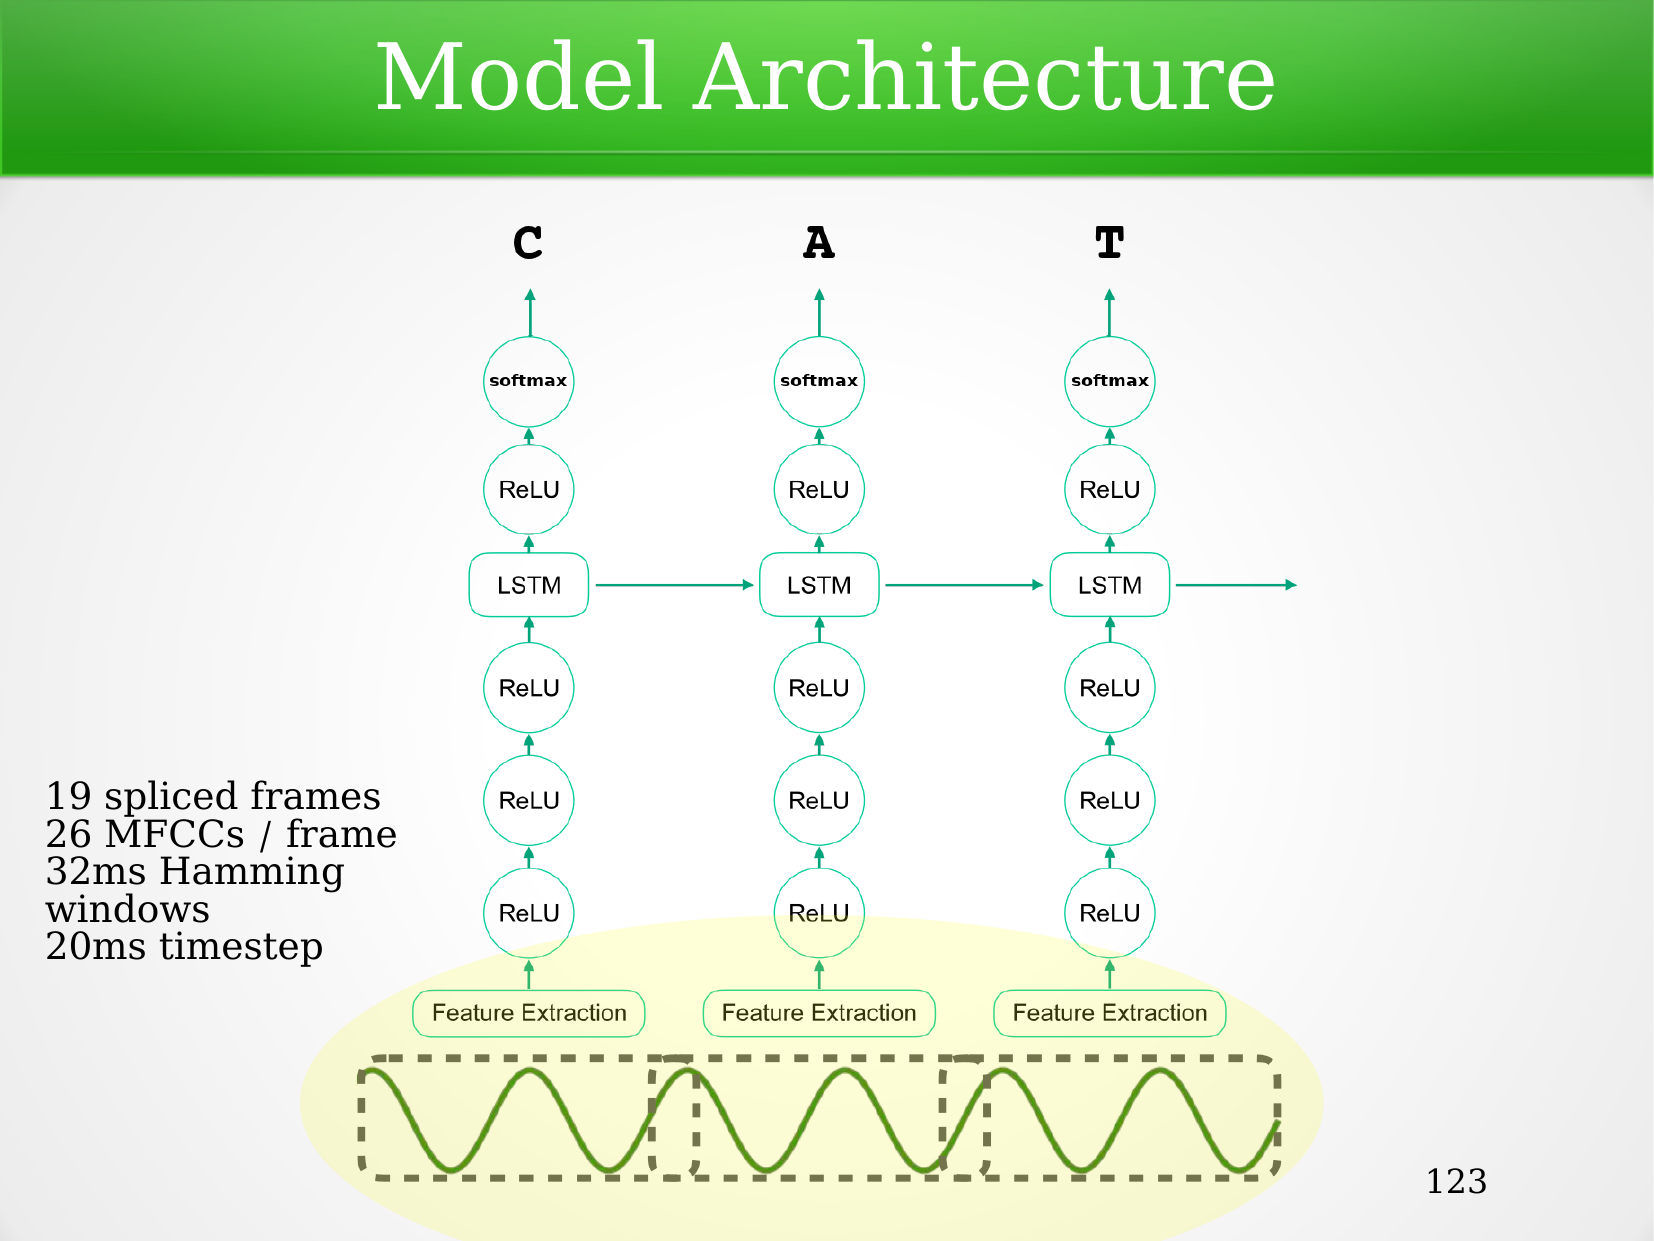

# Model Architecture
19 spliced frames
26 MFCCs / frame
32ms Hamming windows
20ms timestep